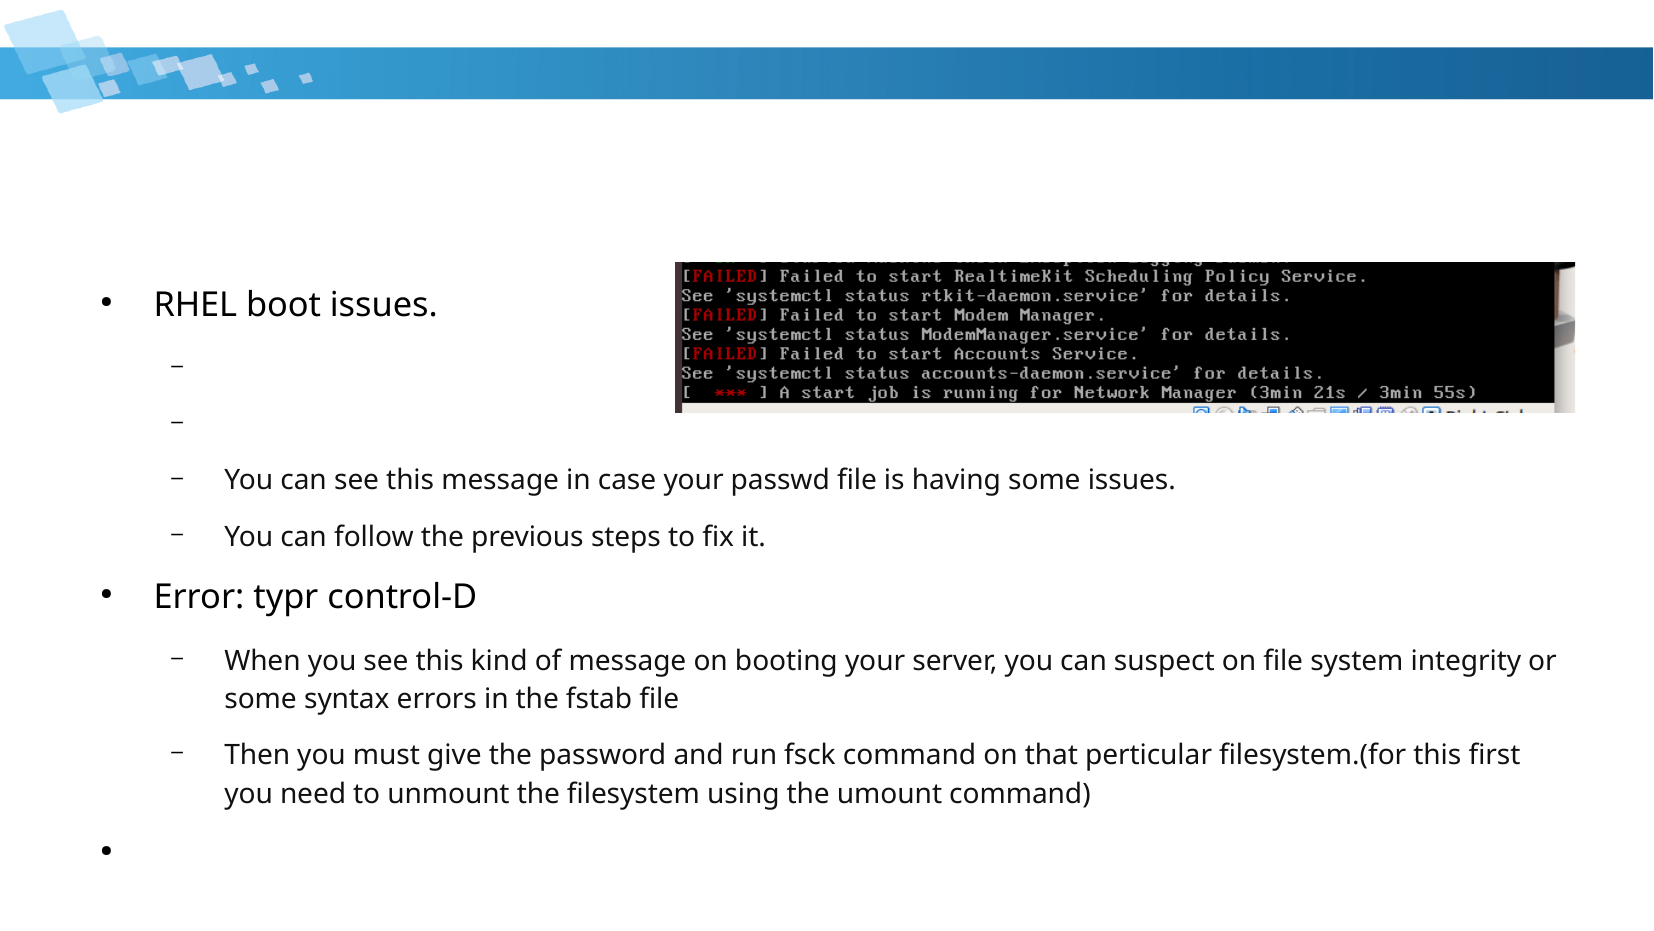

#
RHEL boot issues.
You can see this message in case your passwd file is having some issues.
You can follow the previous steps to fix it.
Error: typr control-D
When you see this kind of message on booting your server, you can suspect on file system integrity or some syntax errors in the fstab file
Then you must give the password and run fsck command on that perticular filesystem.(for this first you need to unmount the filesystem using the umount command)